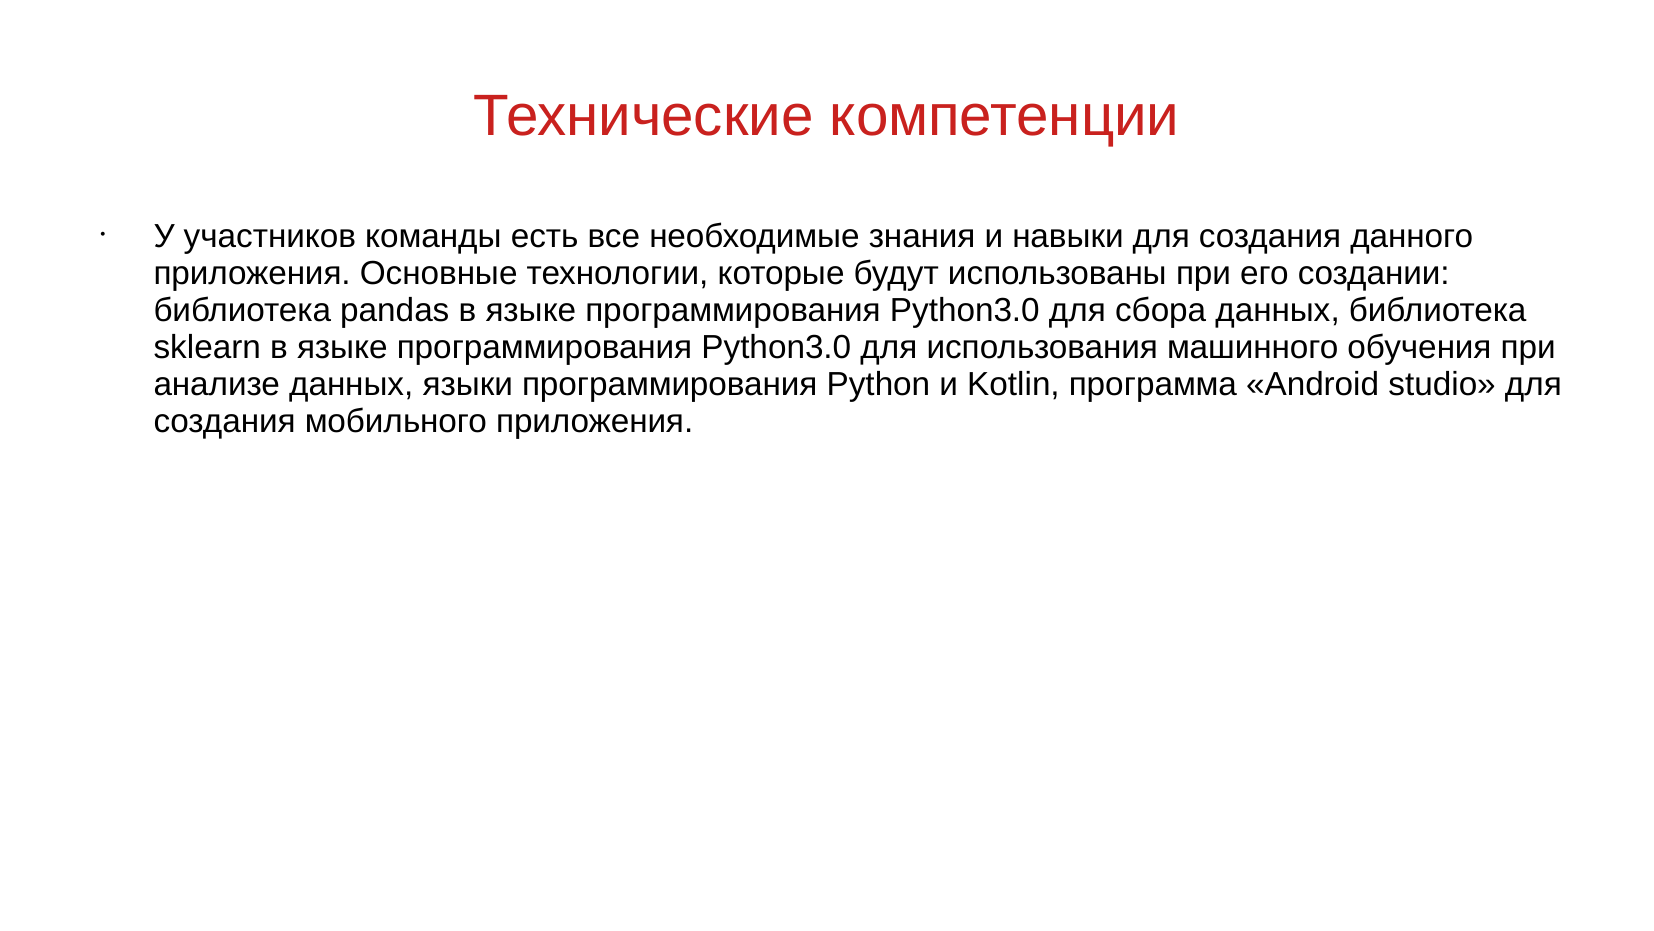

# Технические компетенции
У участников команды есть все необходимые знания и навыки для создания данного приложения. Основные технологии, которые будут использованы при его создании: библиотека pandas в языке программирования Python3.0 для сбора данных, библиотека sklearn в языке программирования Python3.0 для использования машинного обучения при анализе данных, языки программирования Python и Kotlin, программа «Android studio» для создания мобильного приложения.